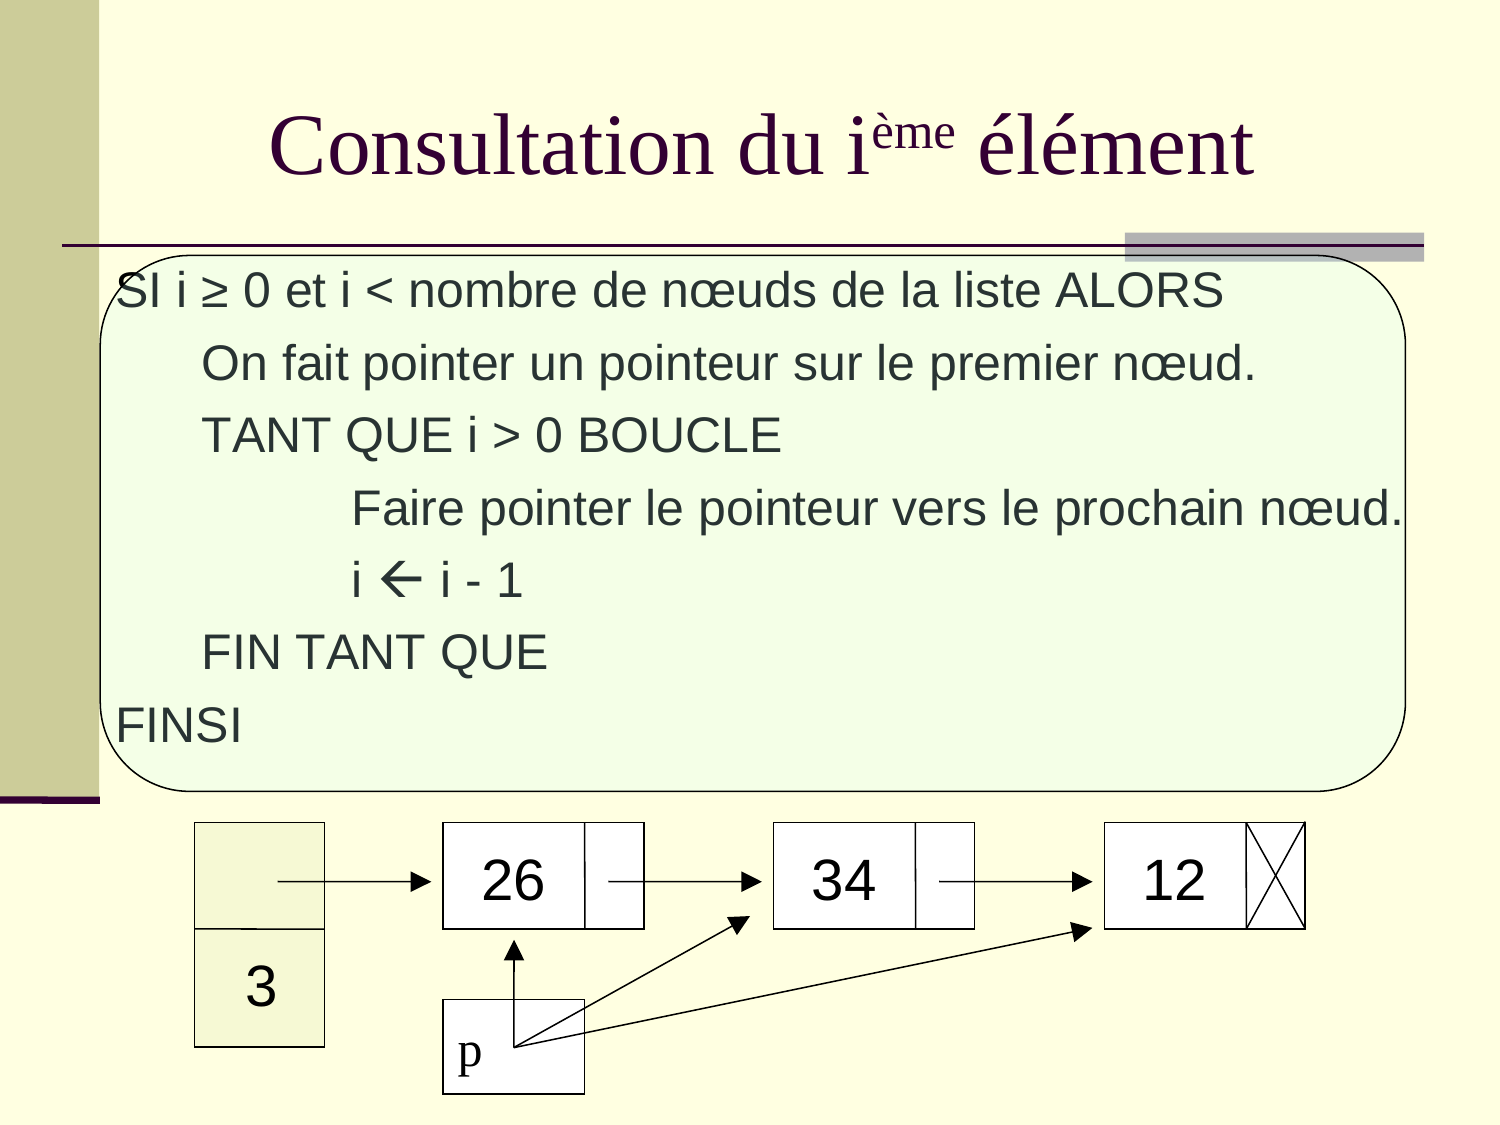

# Consultation du ième élément
SI i ≥ 0 et i < nombre de nœuds de la liste ALORS
	On fait pointer un pointeur sur le premier nœud.
	TANT QUE i > 0 BOUCLE
		Faire pointer le pointeur vers le prochain nœud.
		i  i - 1
	FIN TANT QUE
FINSI
26
34
12
3
p